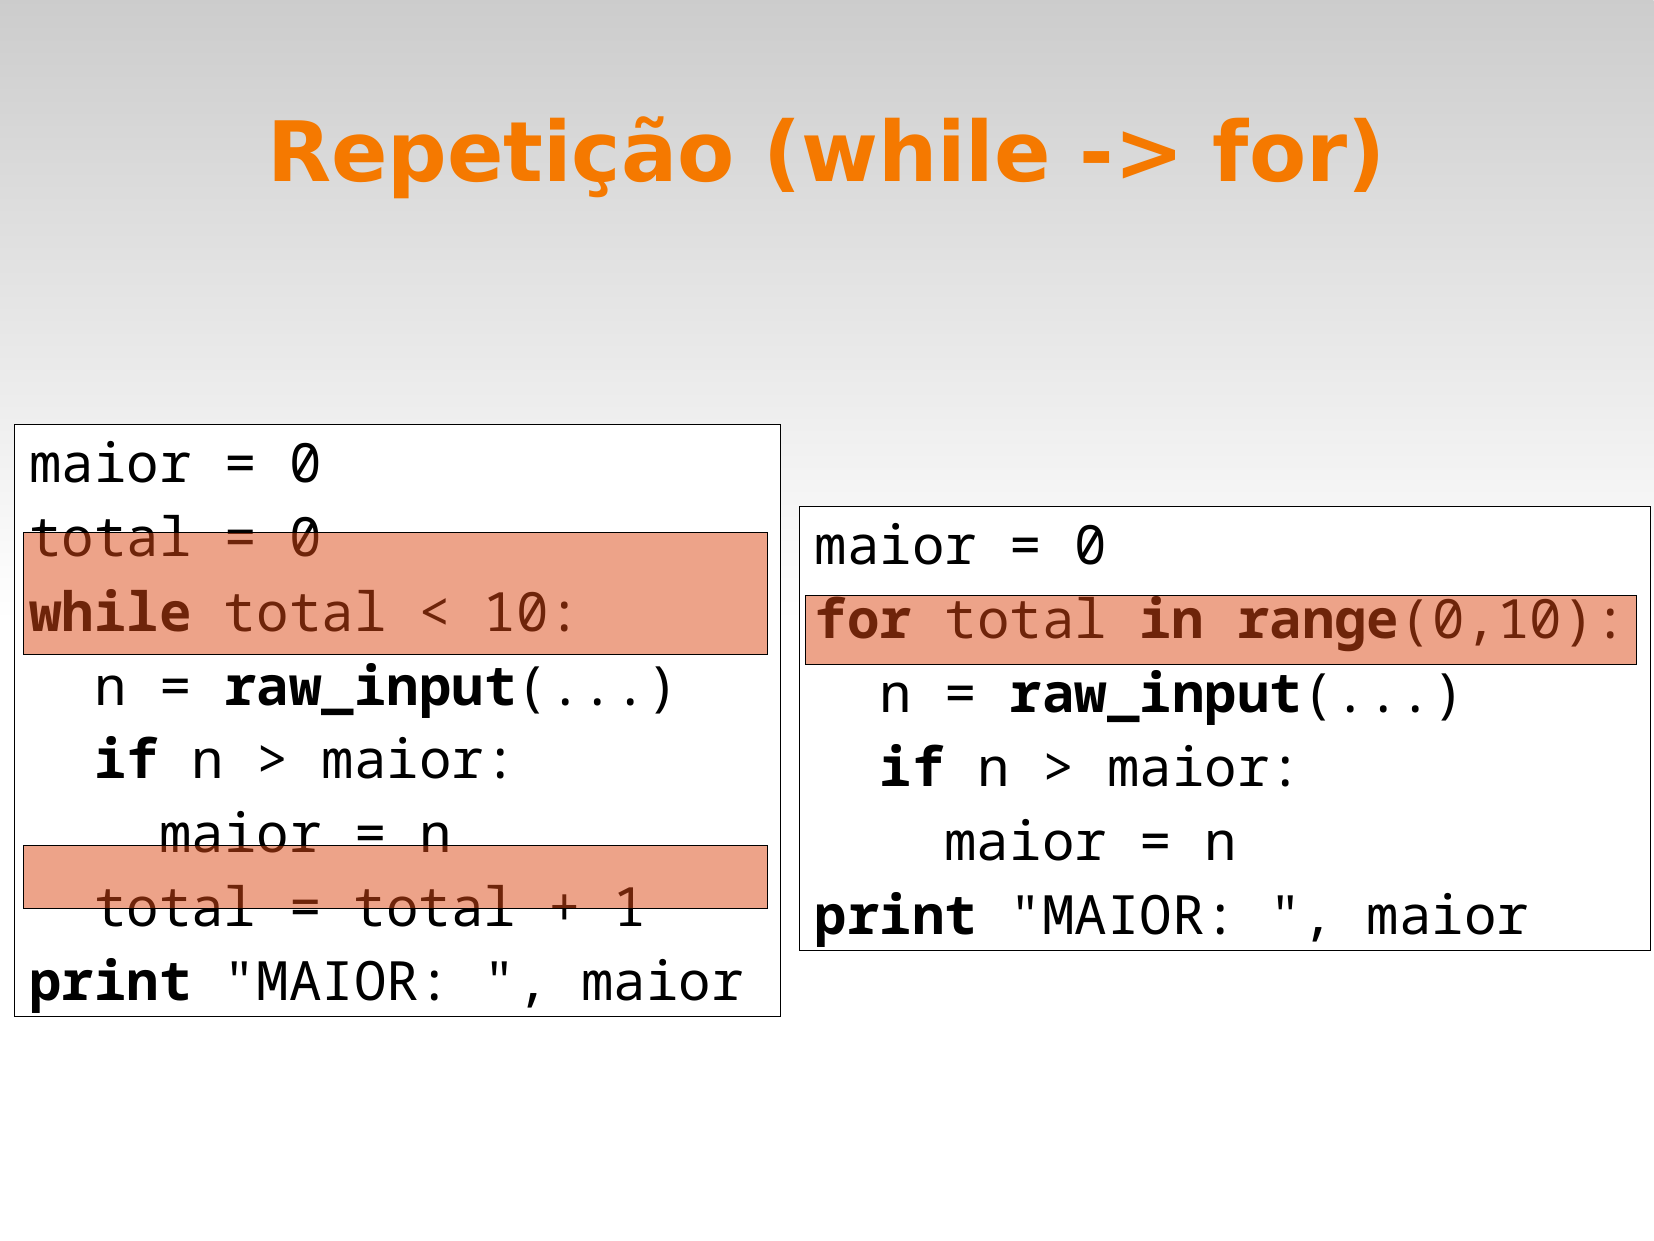

# Repetição (while -> for)
maior = 0
total = 0
while total < 10:
 n = raw_input(...)
 if n > maior:
 maior = n
 total = total + 1
print "MAIOR: ", maior
maior = 0
for total in range(0,10):
 n = raw_input(...)
 if n > maior:
 maior = n
print "MAIOR: ", maior